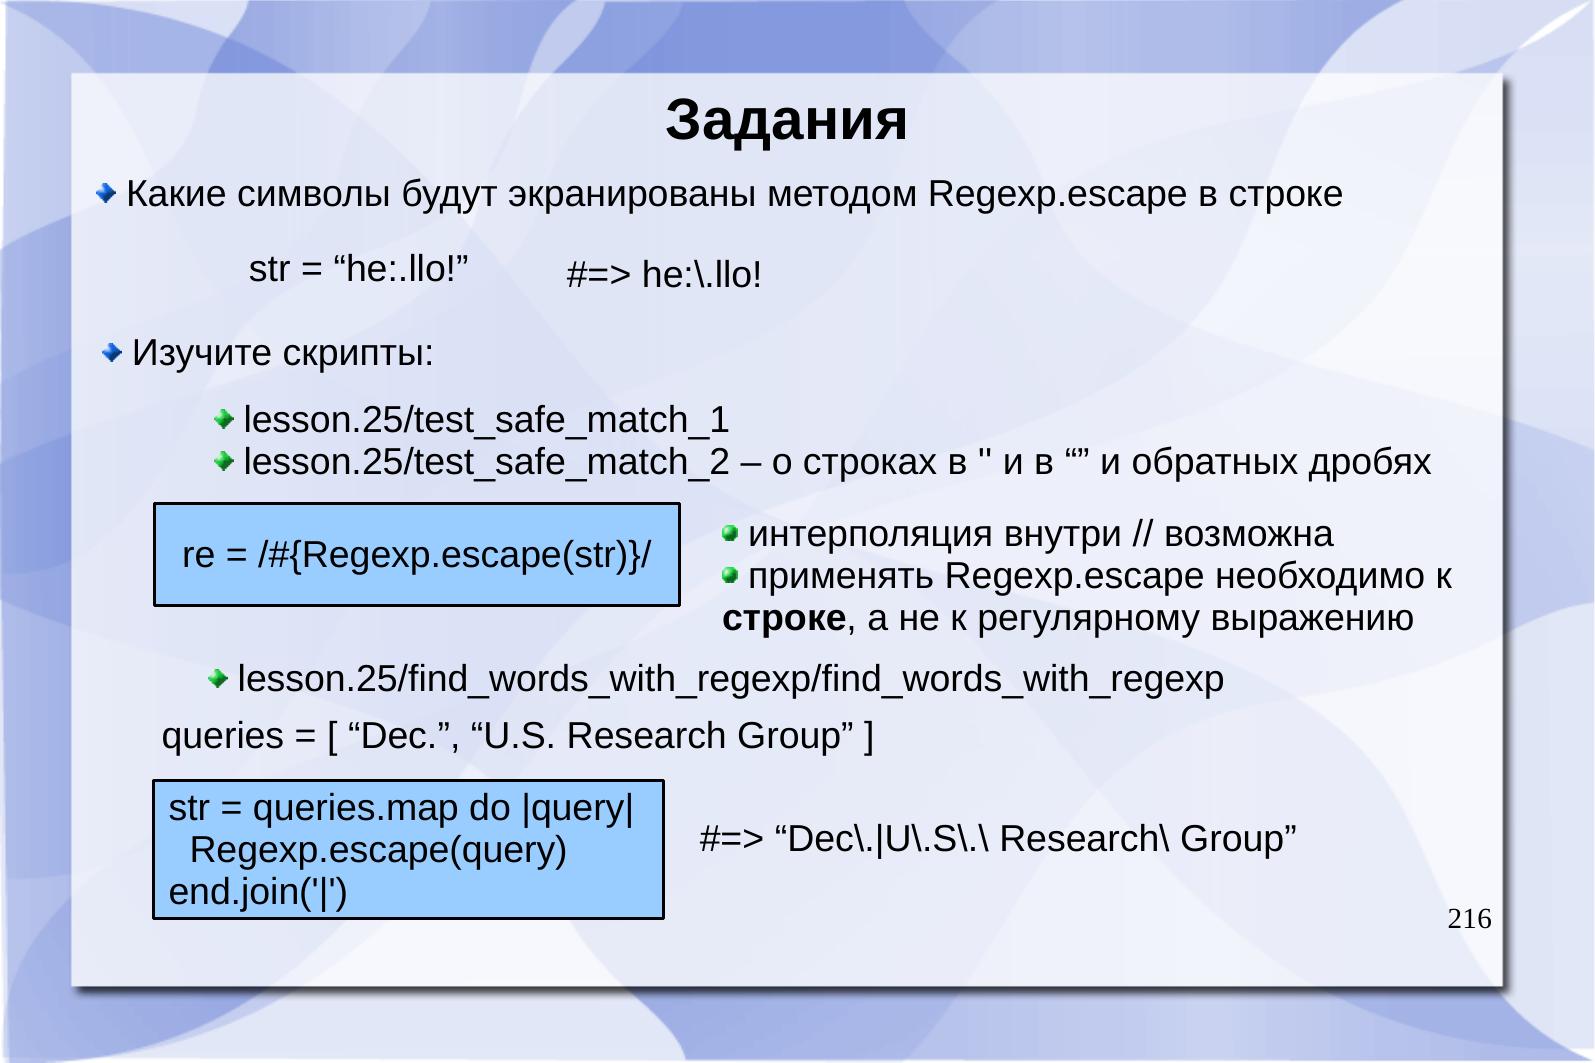

# Задания
 Какие символы будут экранированы методом Regexp.escape в строке
str = “he:.llo!”
#=> he:\.llo!
 Изучите скрипты:
 lesson.25/test_safe_match_1
 lesson.25/test_safe_match_2 – о строках в '' и в “” и обратных дробях
re = /#{Regexp.escape(str)}​/
 интерполяция внутри // возможна
 применять Regexp.escape необходимо к строке, а не к регулярному выражению
 lesson.25/find_words_with_regexp/find_words_with_regexp
queries = [ “Dec.”, “U.S. Research Group” ]
str = queries.map do |query|
 Regexp.escape(query)
end.join('|')
#=> “Dec\.|U\.S\.\ Research\ Group”
216